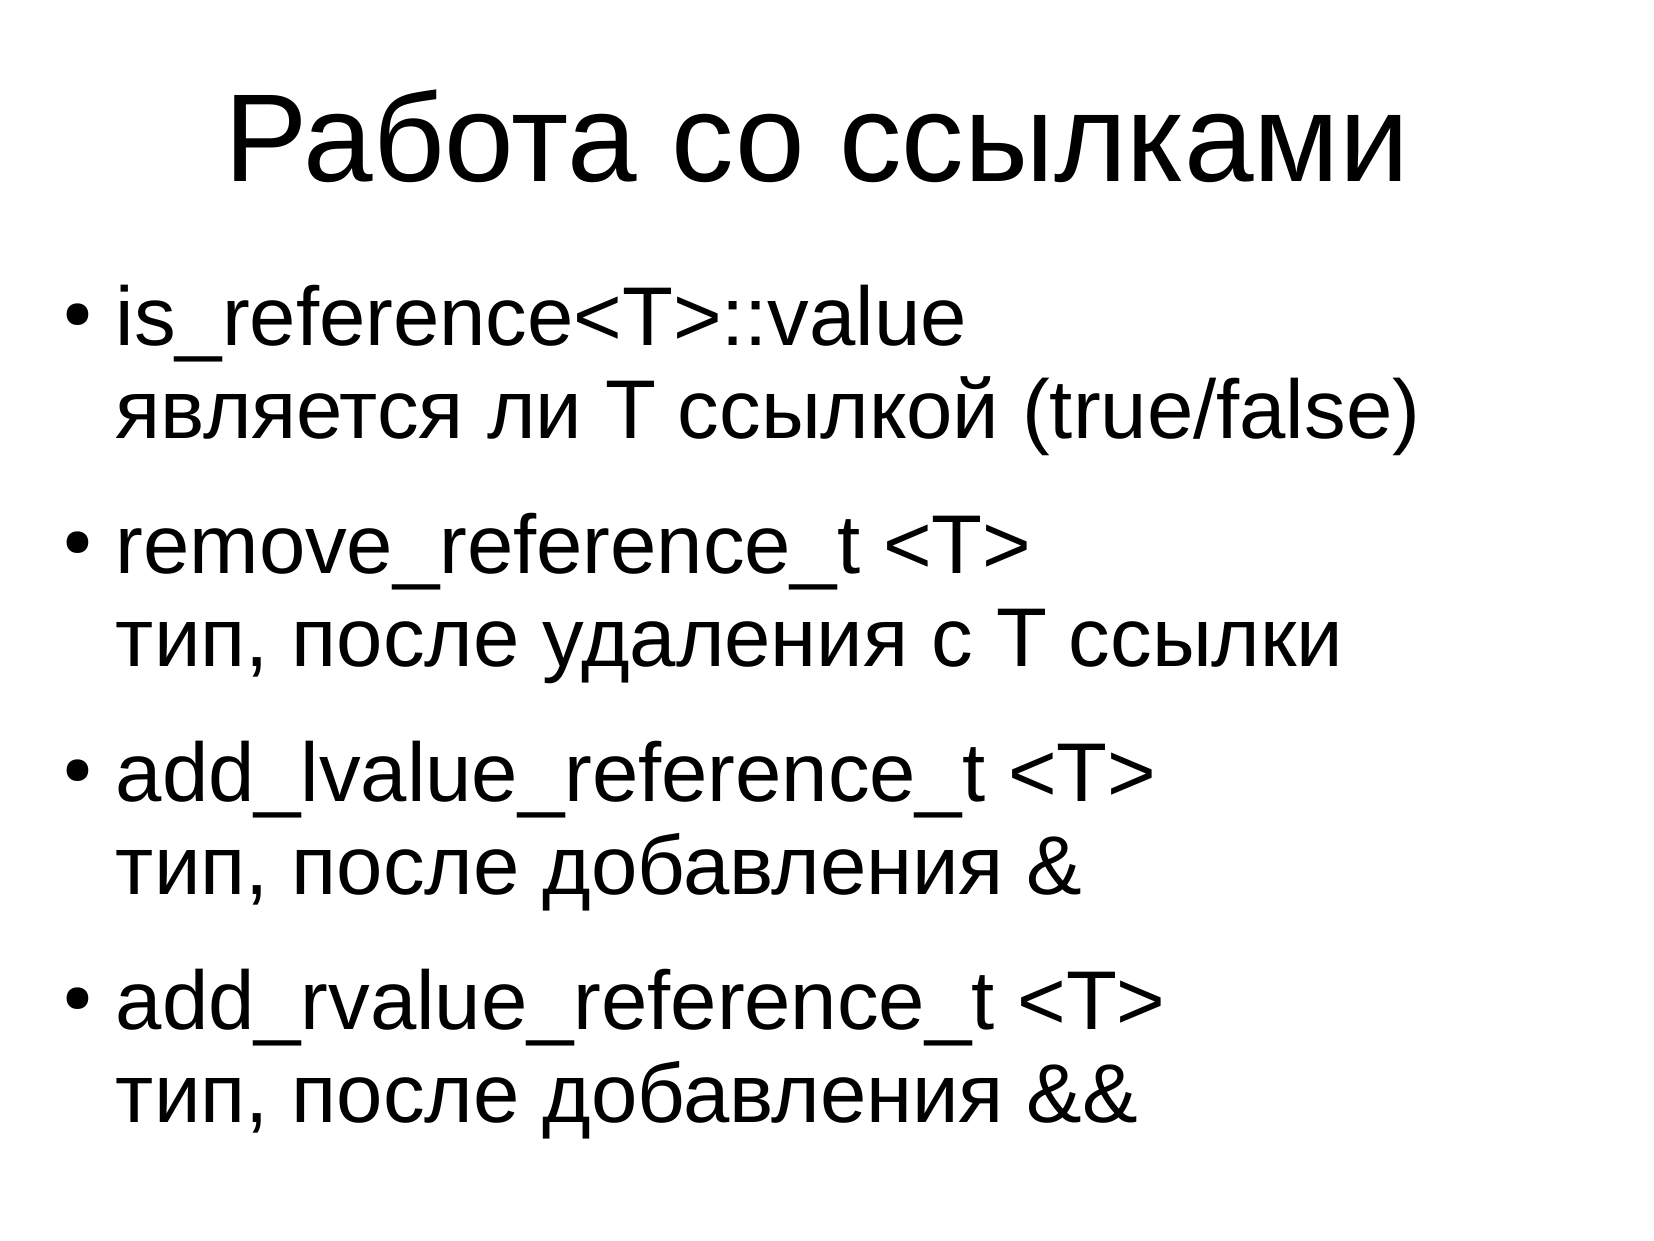

Работа со ссылками
# is_reference<T>::value является ли T ссылкой (true/false)
remove_reference_t <T>
тип, после удаления с T ссылки
add_lvalue_reference_t <T>
тип, после добавления &
add_rvalue_reference_t <T>
тип, после добавления &&